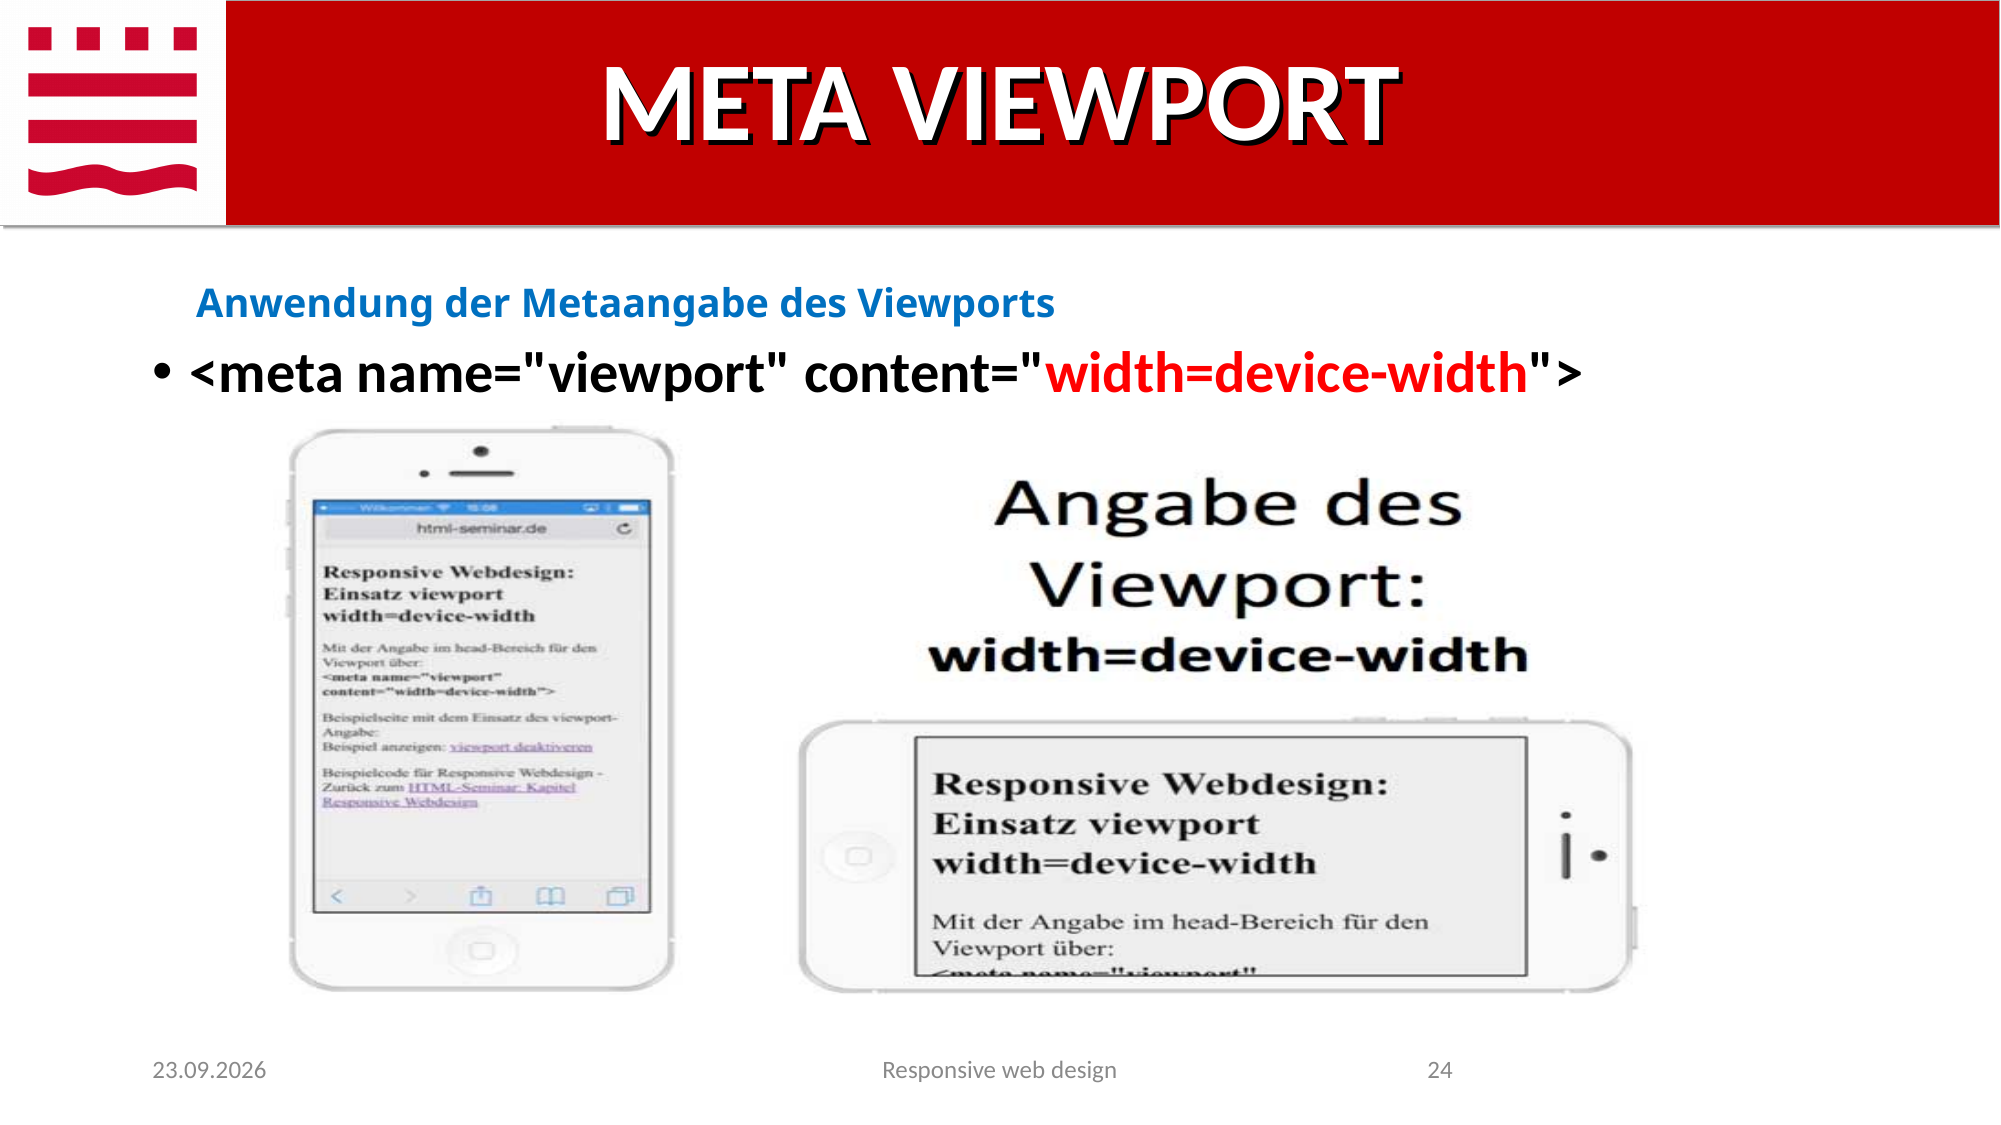

META VIEWPORT
Anwendung der Metaangabe des Viewports
# <meta name="viewport" content="width=device-width">
Responsive web design
24